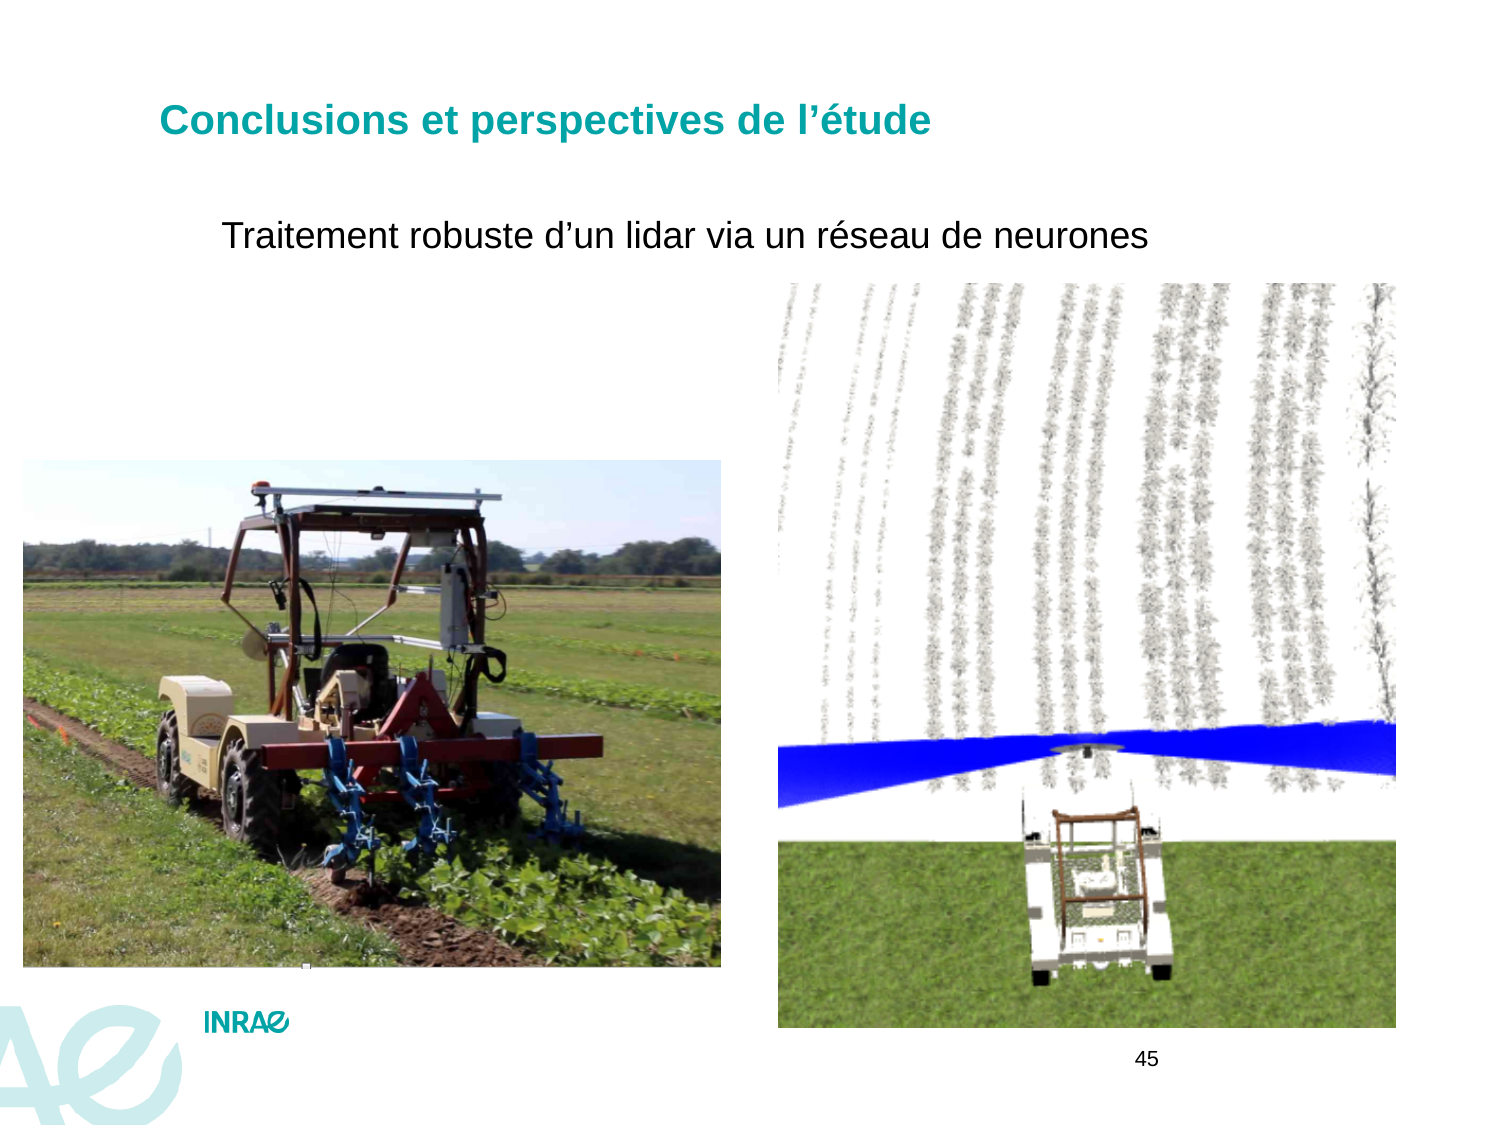

Conclusions et perspectives de l’étude
Traitement robuste d’un lidar via un réseau de neurones